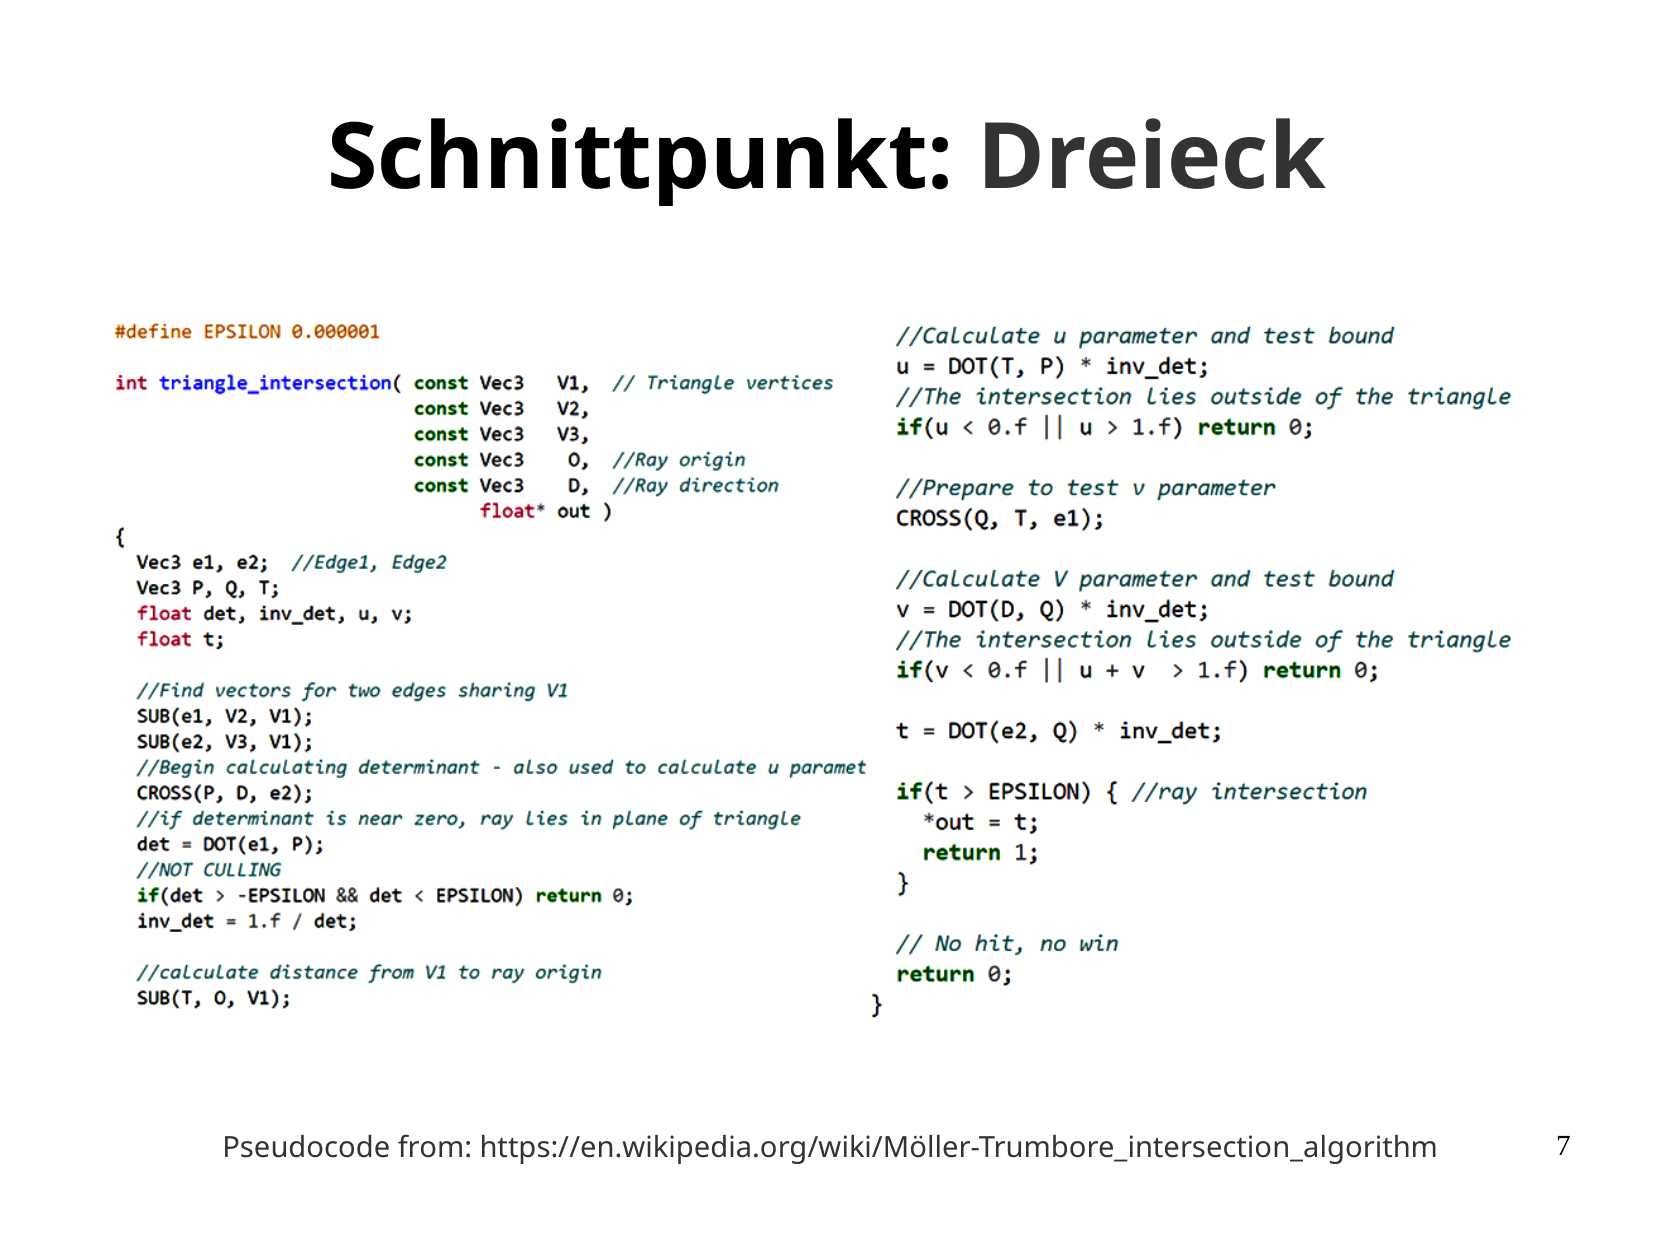

# Schnittpunkt: Dreieck
Pseudocode from: https://en.wikipedia.org/wiki/Möller-Trumbore_intersection_algorithm
7